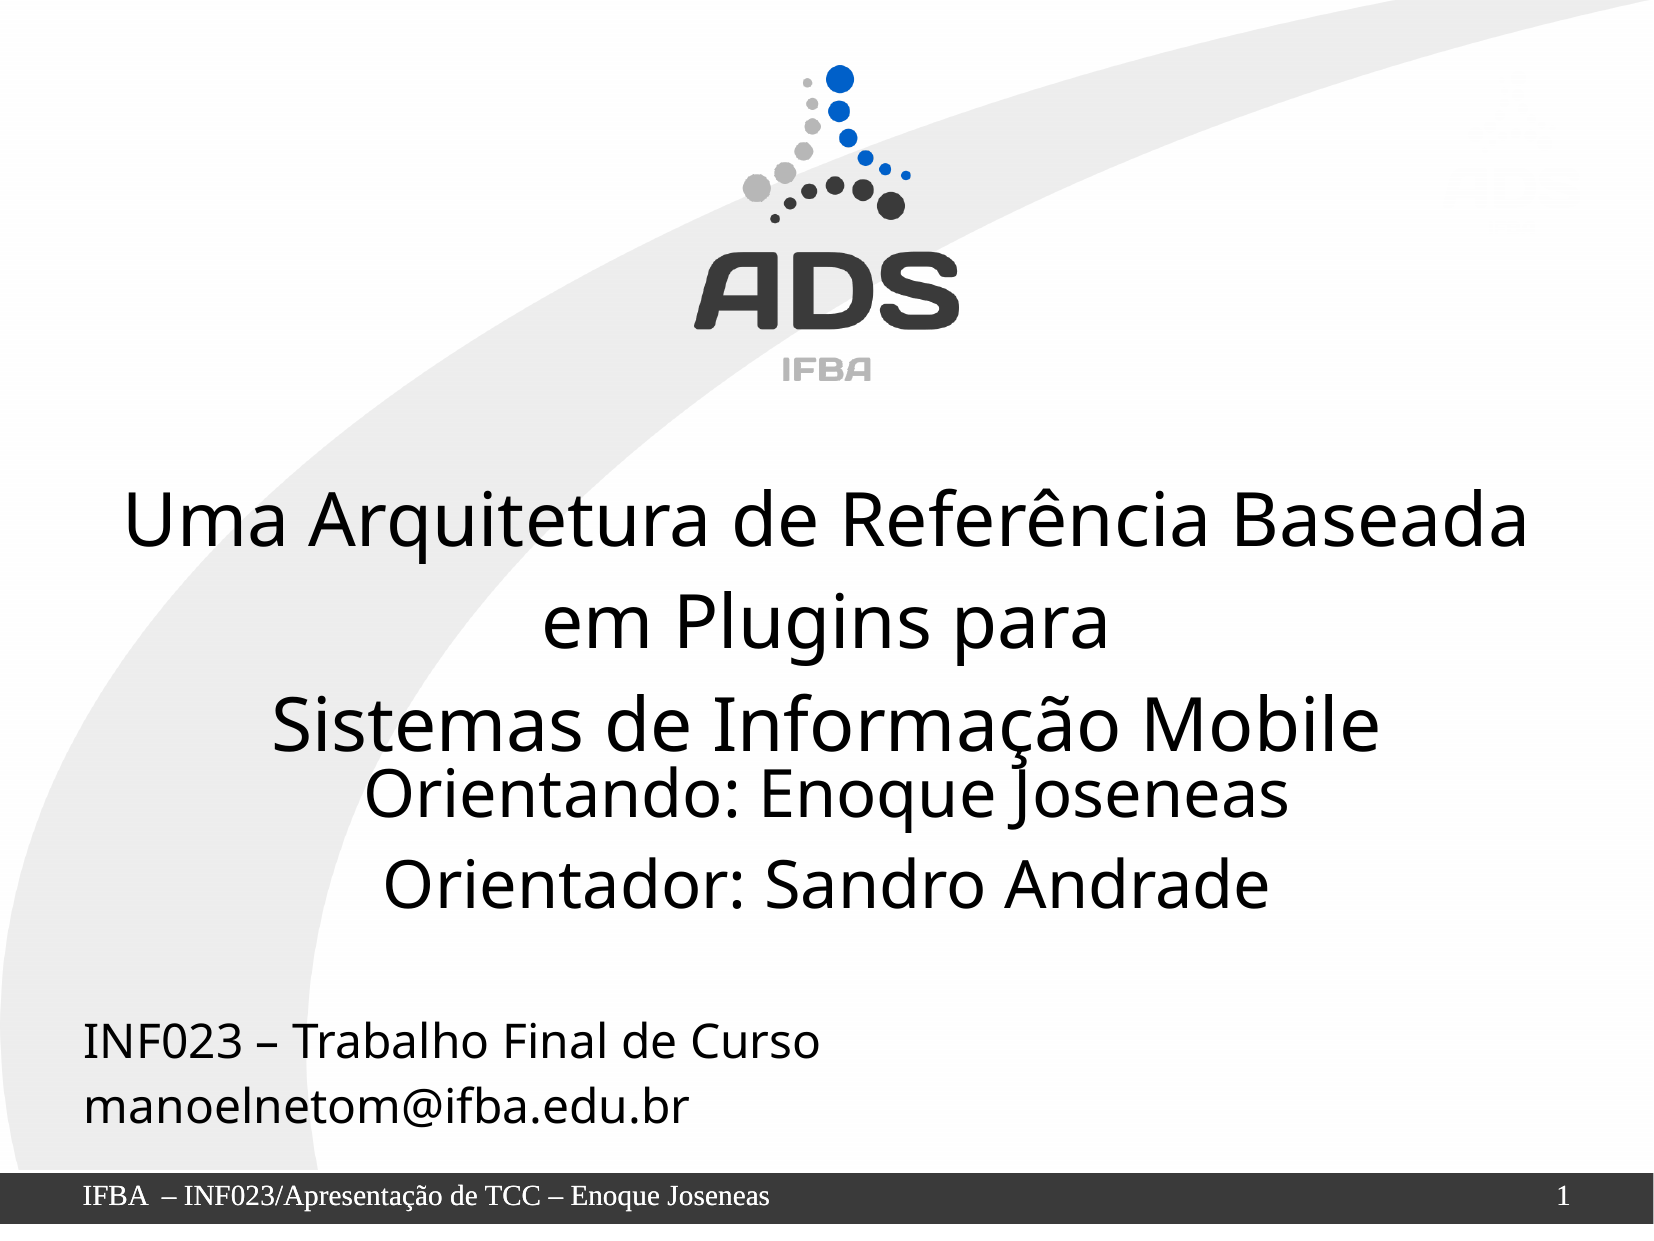

Uma Arquitetura de Referência Baseada em Plugins para
Sistemas de Informação Mobile
Orientando: Enoque Joseneas
Orientador: Sandro Andrade
INF023 – Trabalho Final de Curso
manoelnetom@ifba.edu.br